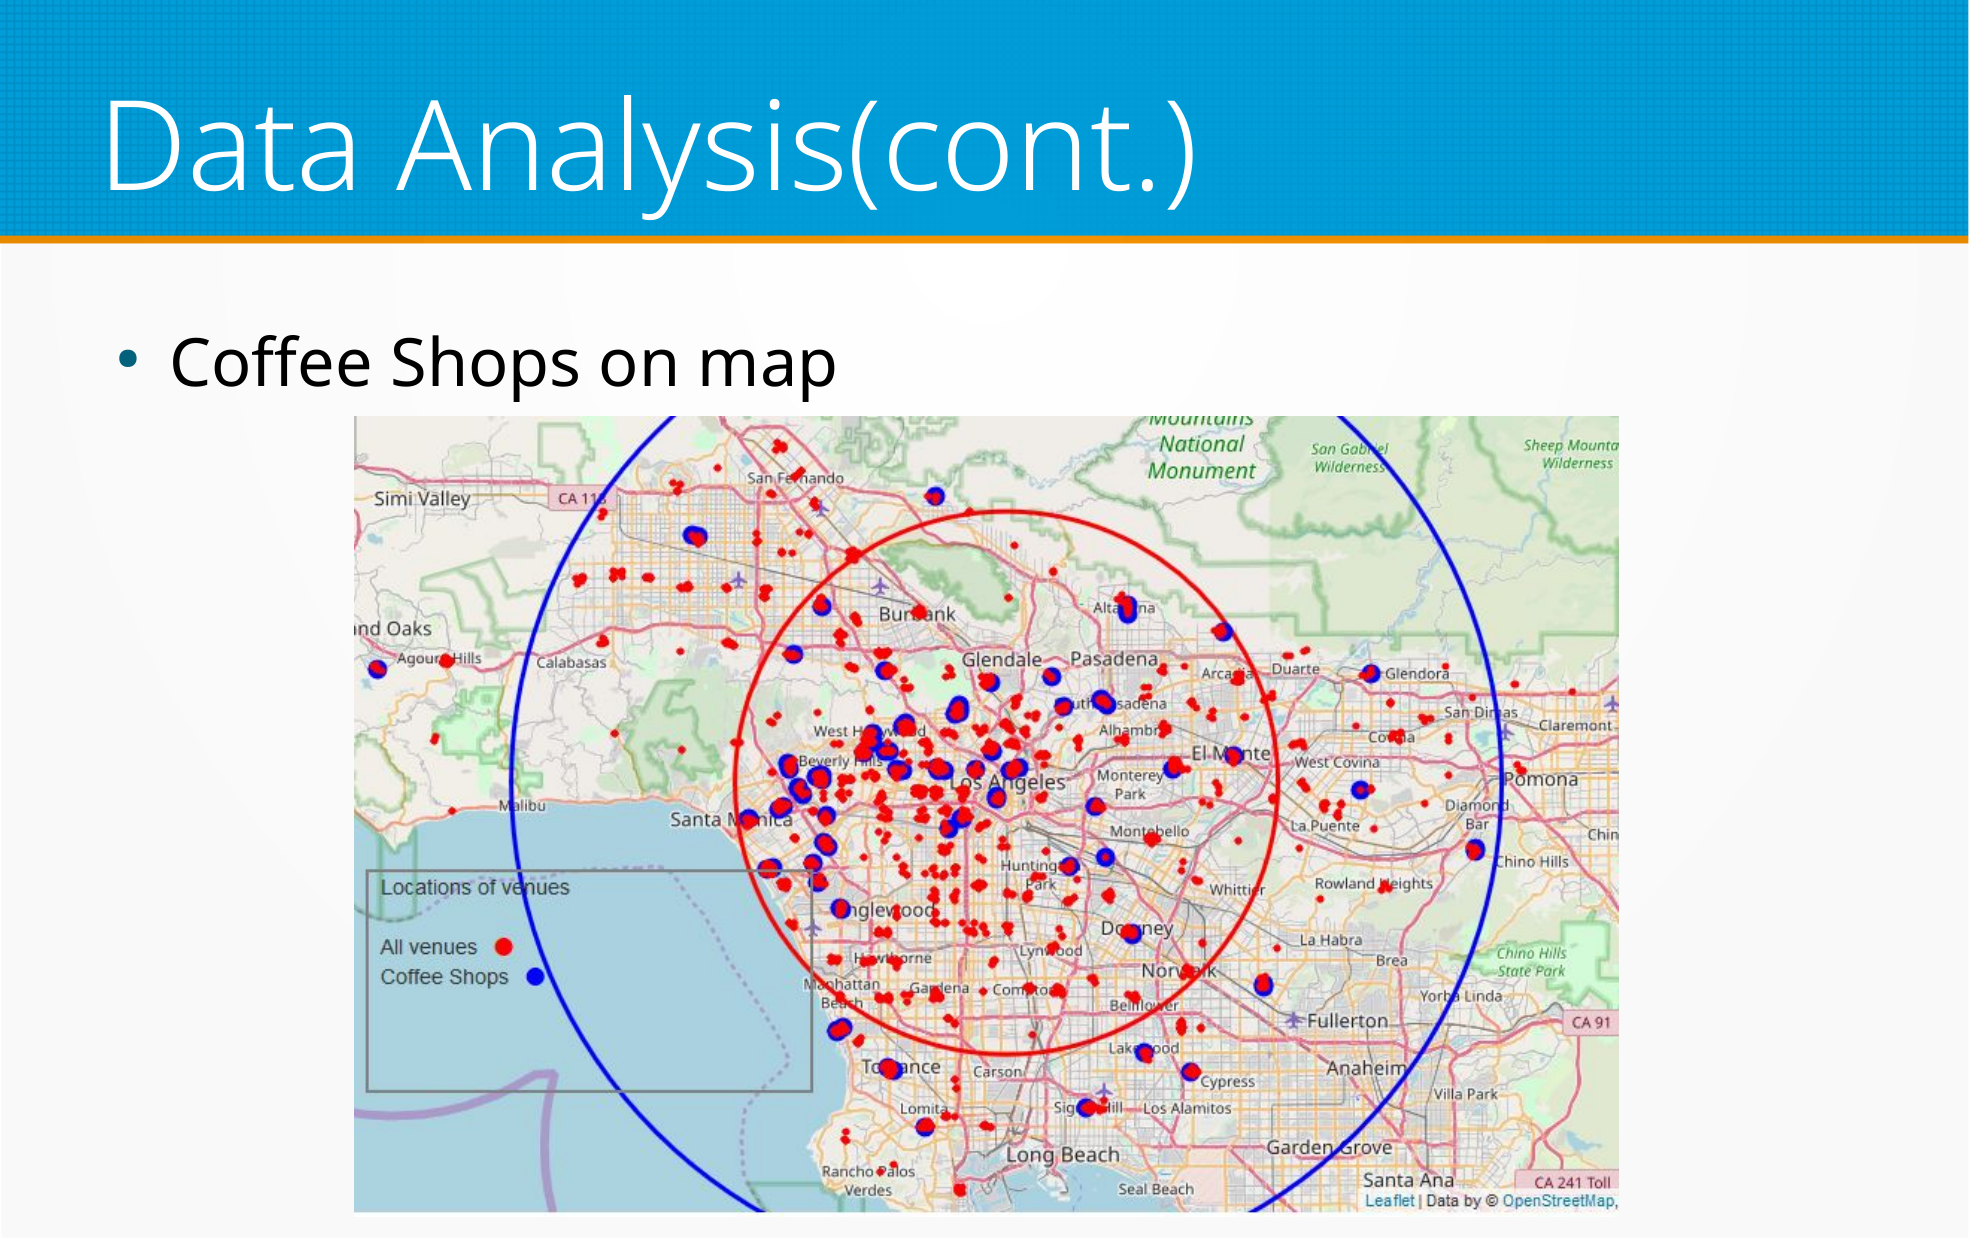

Data Analysis(cont.)
# Coffee Shops on map